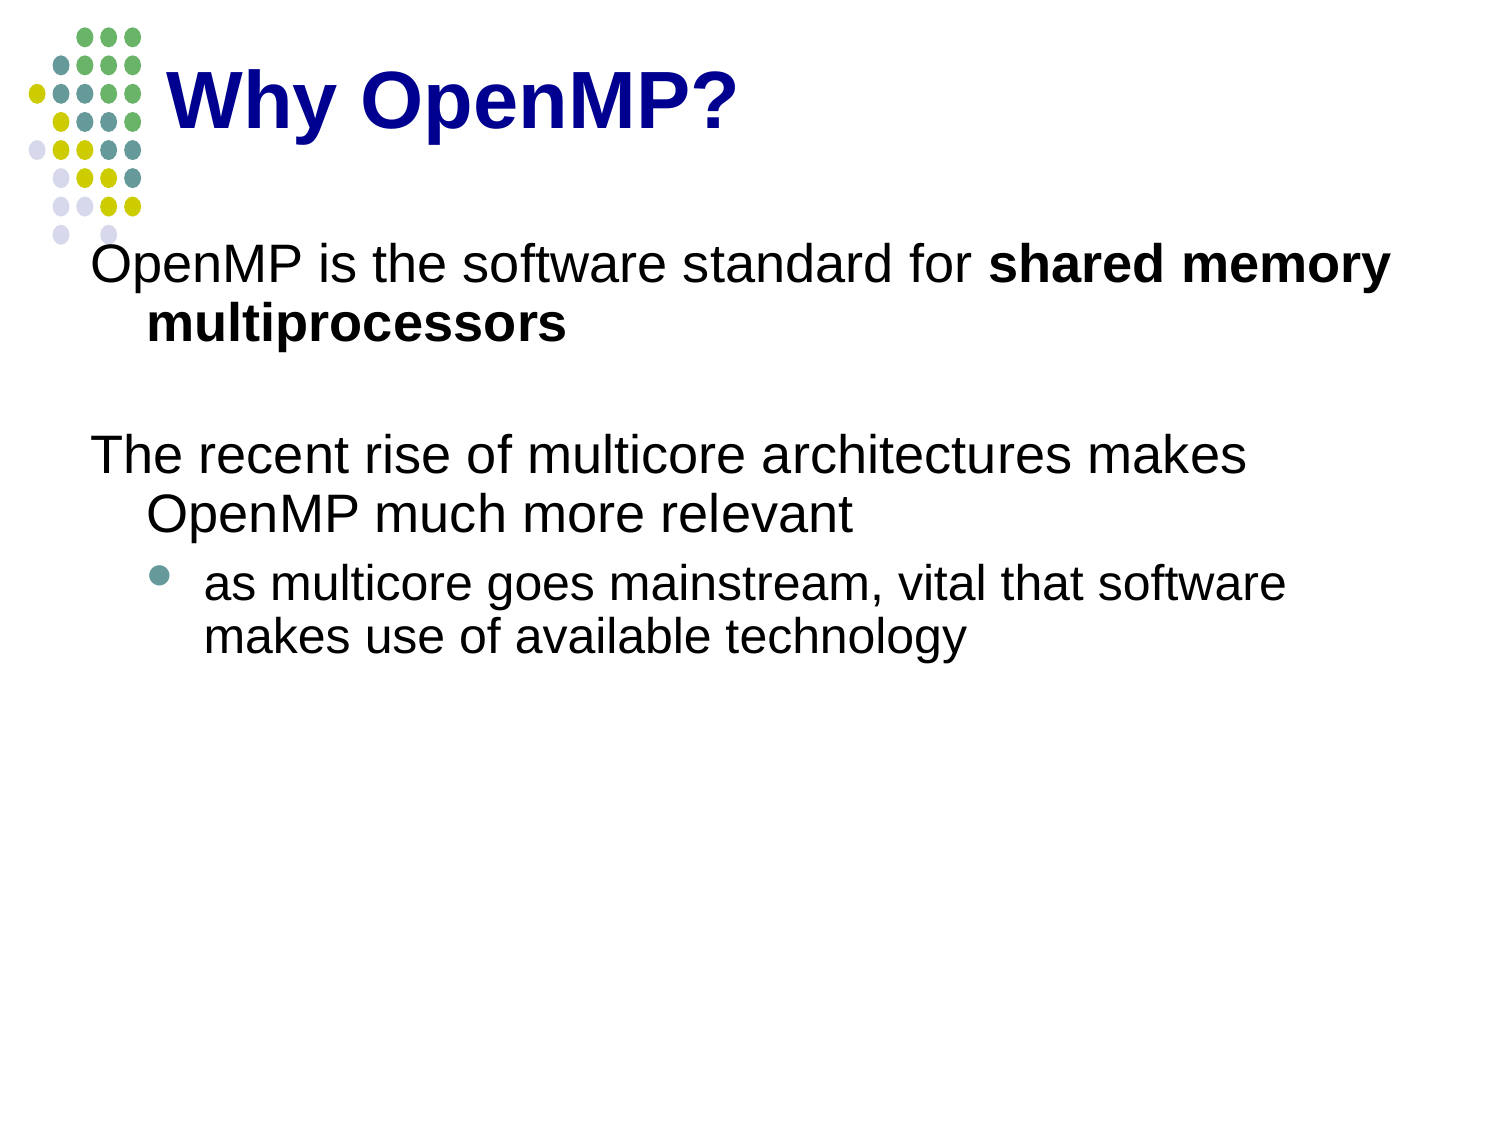

# Why OpenMP?
OpenMP is the software standard for shared memory multiprocessors
The recent rise of multicore architectures makes OpenMP much more relevant
as multicore goes mainstream, vital that software makes use of available technology